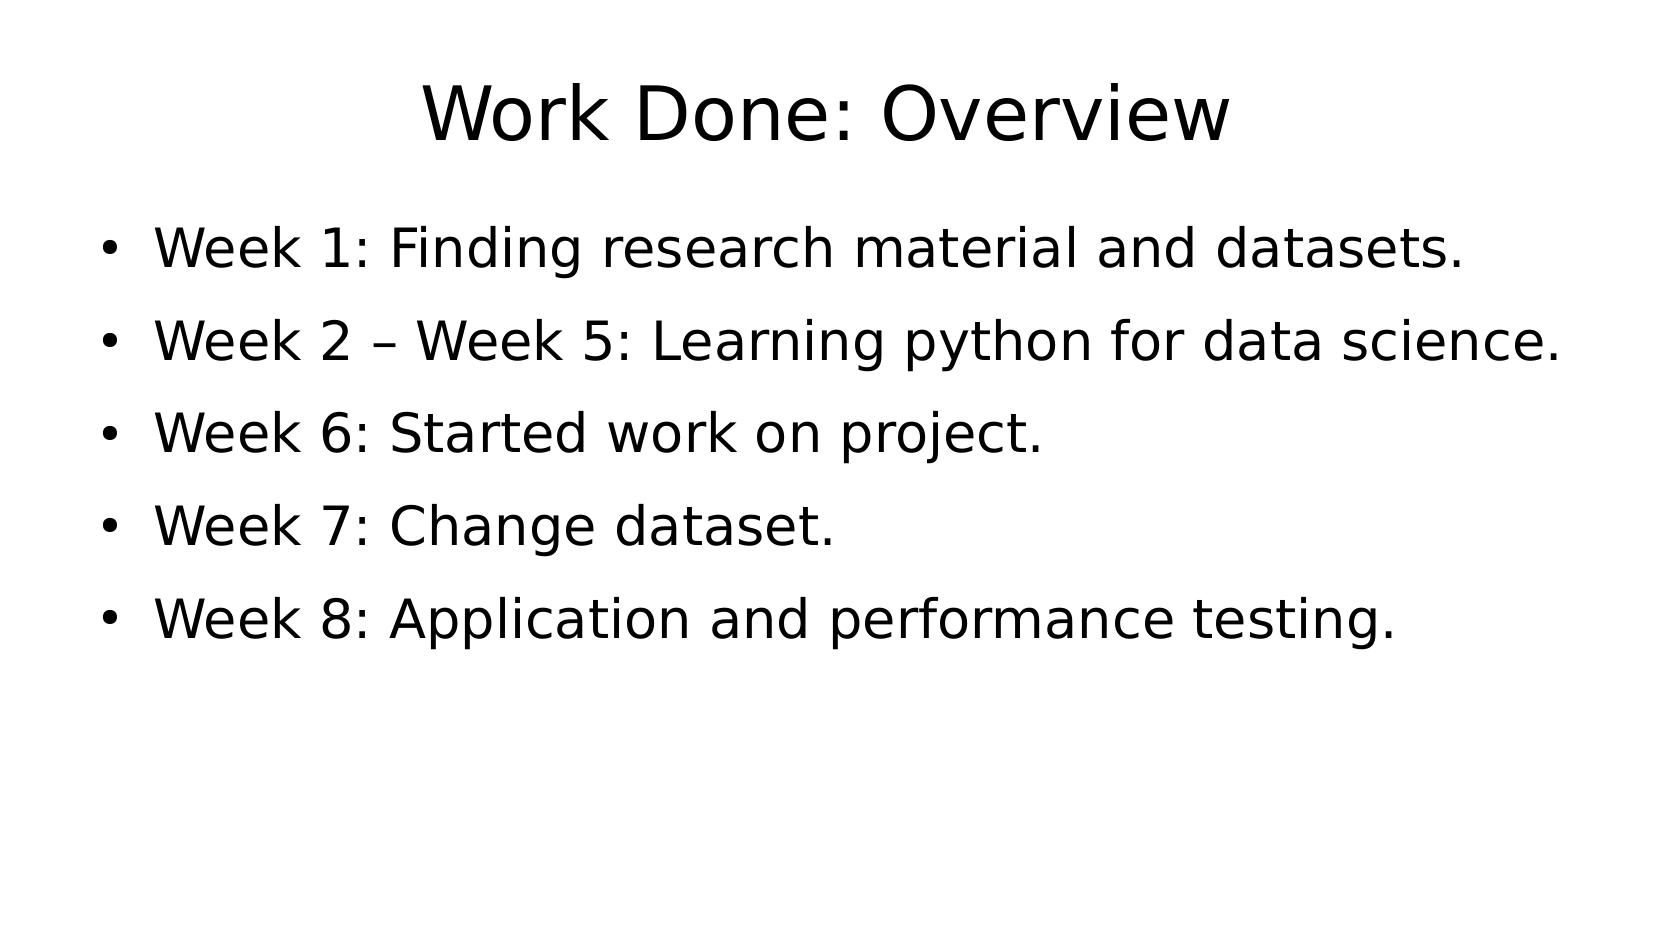

# Work Done: Overview
Week 1: Finding research material and datasets.
Week 2 – Week 5: Learning python for data science.
Week 6: Started work on project.
Week 7: Change dataset.
Week 8: Application and performance testing.